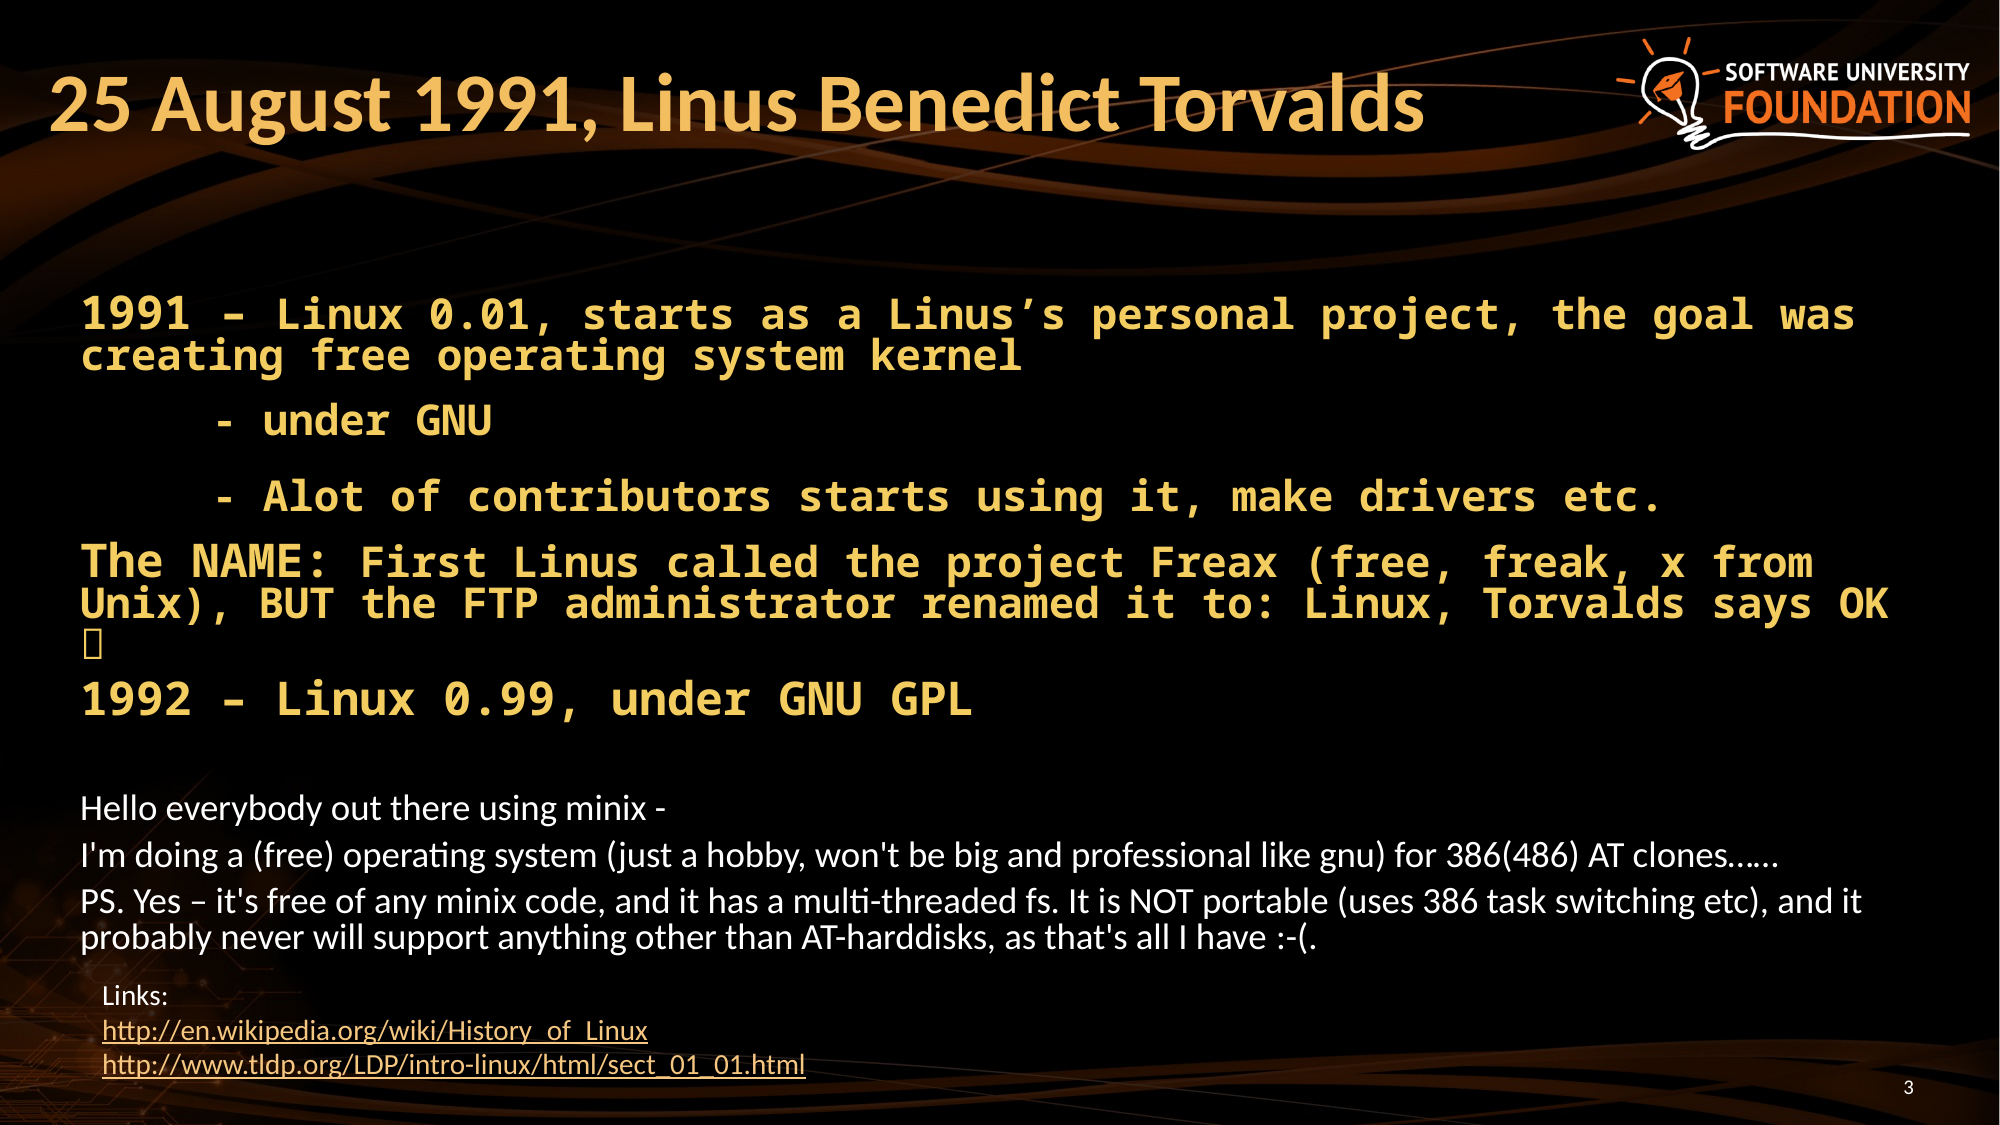

# 25 August 1991, Linus Benedict Torvalds
1991 – Linux 0.01, starts as a Linus’s personal project, the goal was creating free operating system kernel
- under GNU
- Alot of contributors starts using it, make drivers etc.
The NAME: First Linus called the project Freax (free, freak, x from Unix), BUT the FTP administrator renamed it to: Linux, Torvalds says OK 
1992 – Linux 0.99, under GNU GPL
Hello everybody out there using minix -
I'm doing a (free) operating system (just a hobby, won't be big and professional like gnu) for 386(486) AT clones……
PS. Yes – it's free of any minix code, and it has a multi-threaded fs. It is NOT portable (uses 386 task switching etc), and it probably never will support anything other than AT-harddisks, as that's all I have :-(.
Links:
http://en.wikipedia.org/wiki/History_of_Linux
http://www.tldp.org/LDP/intro-linux/html/sect_01_01.html